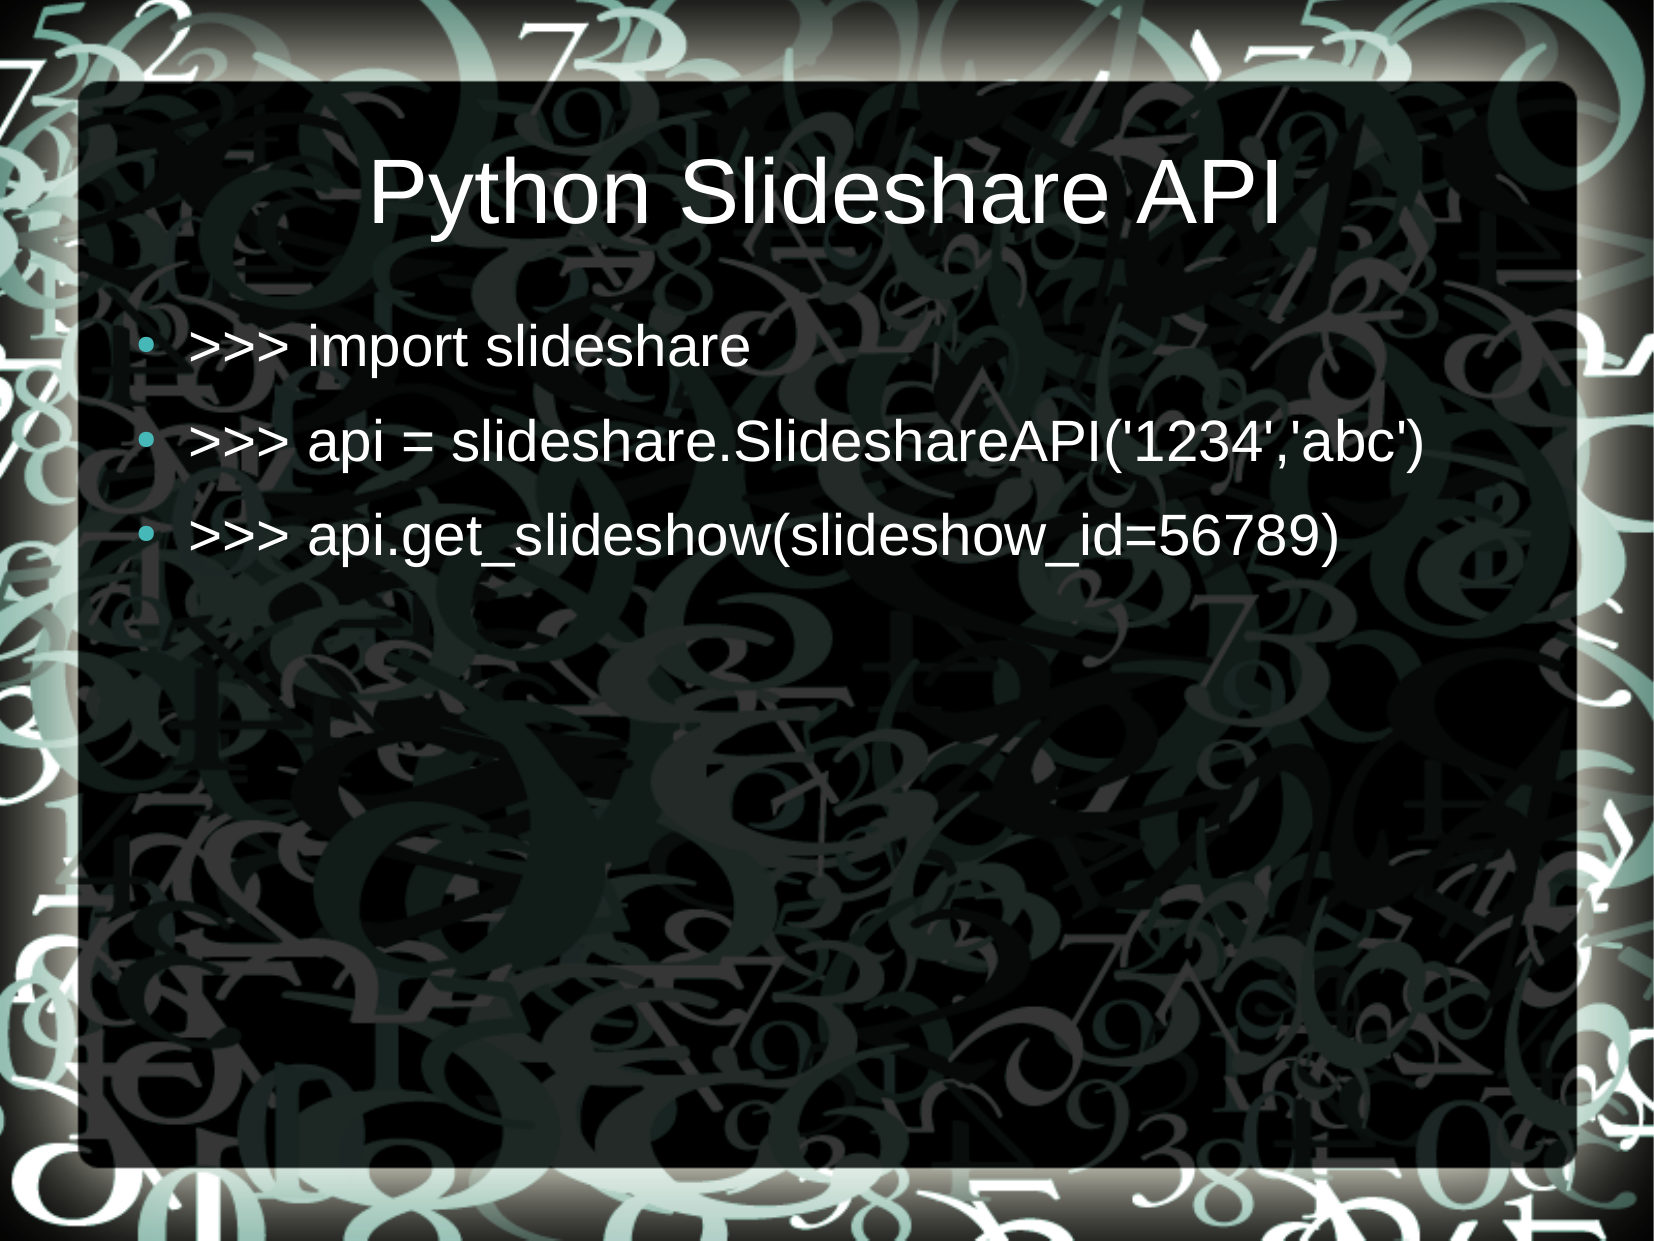

# Python Slideshare API
>>> import slideshare
>>> api = slideshare.SlideshareAPI('1234','abc')
>>> api.get_slideshow(slideshow_id=56789)